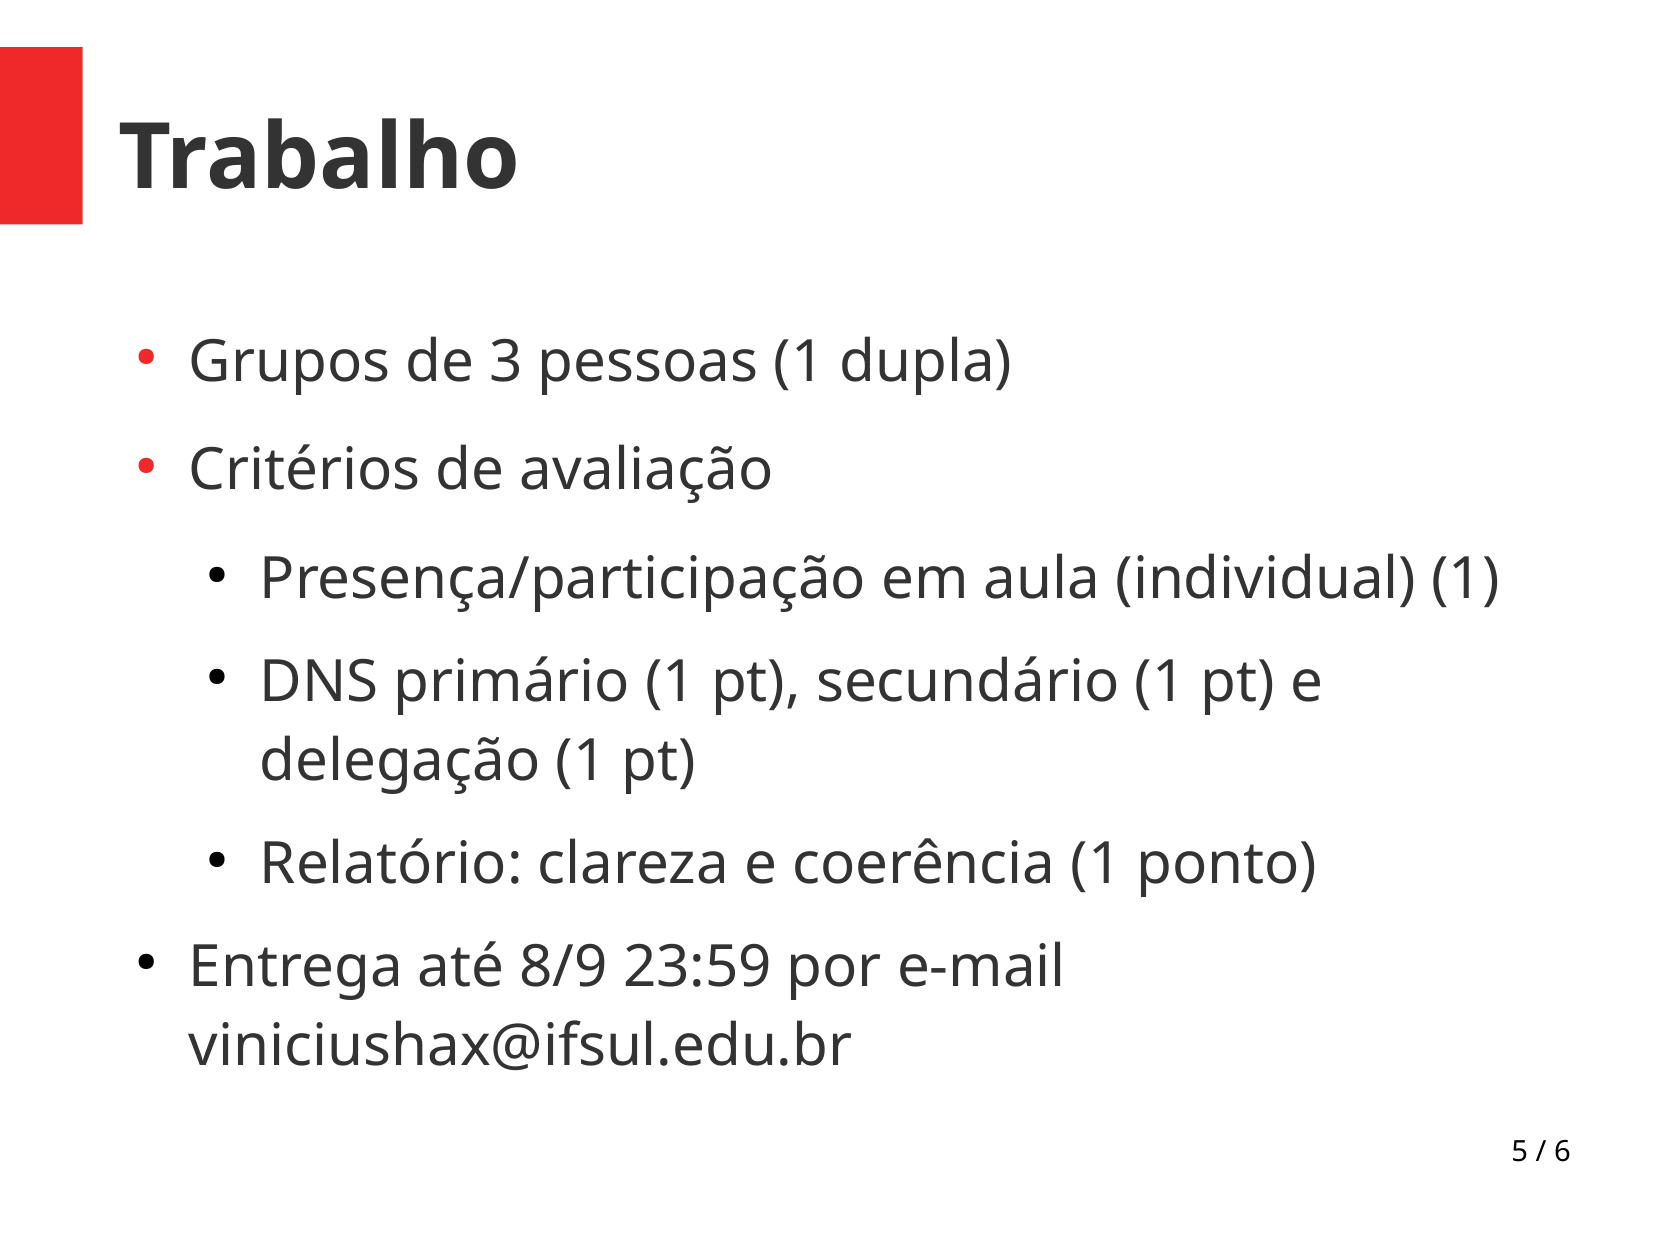

# Trabalho
Grupos de 3 pessoas (1 dupla)
Critérios de avaliação
Presença/participação em aula (individual) (1)
DNS primário (1 pt), secundário (1 pt) e delegação (1 pt)
Relatório: clareza e coerência (1 ponto)
Entrega até 8/9 23:59 por e-mail viniciushax@ifsul.edu.br
5